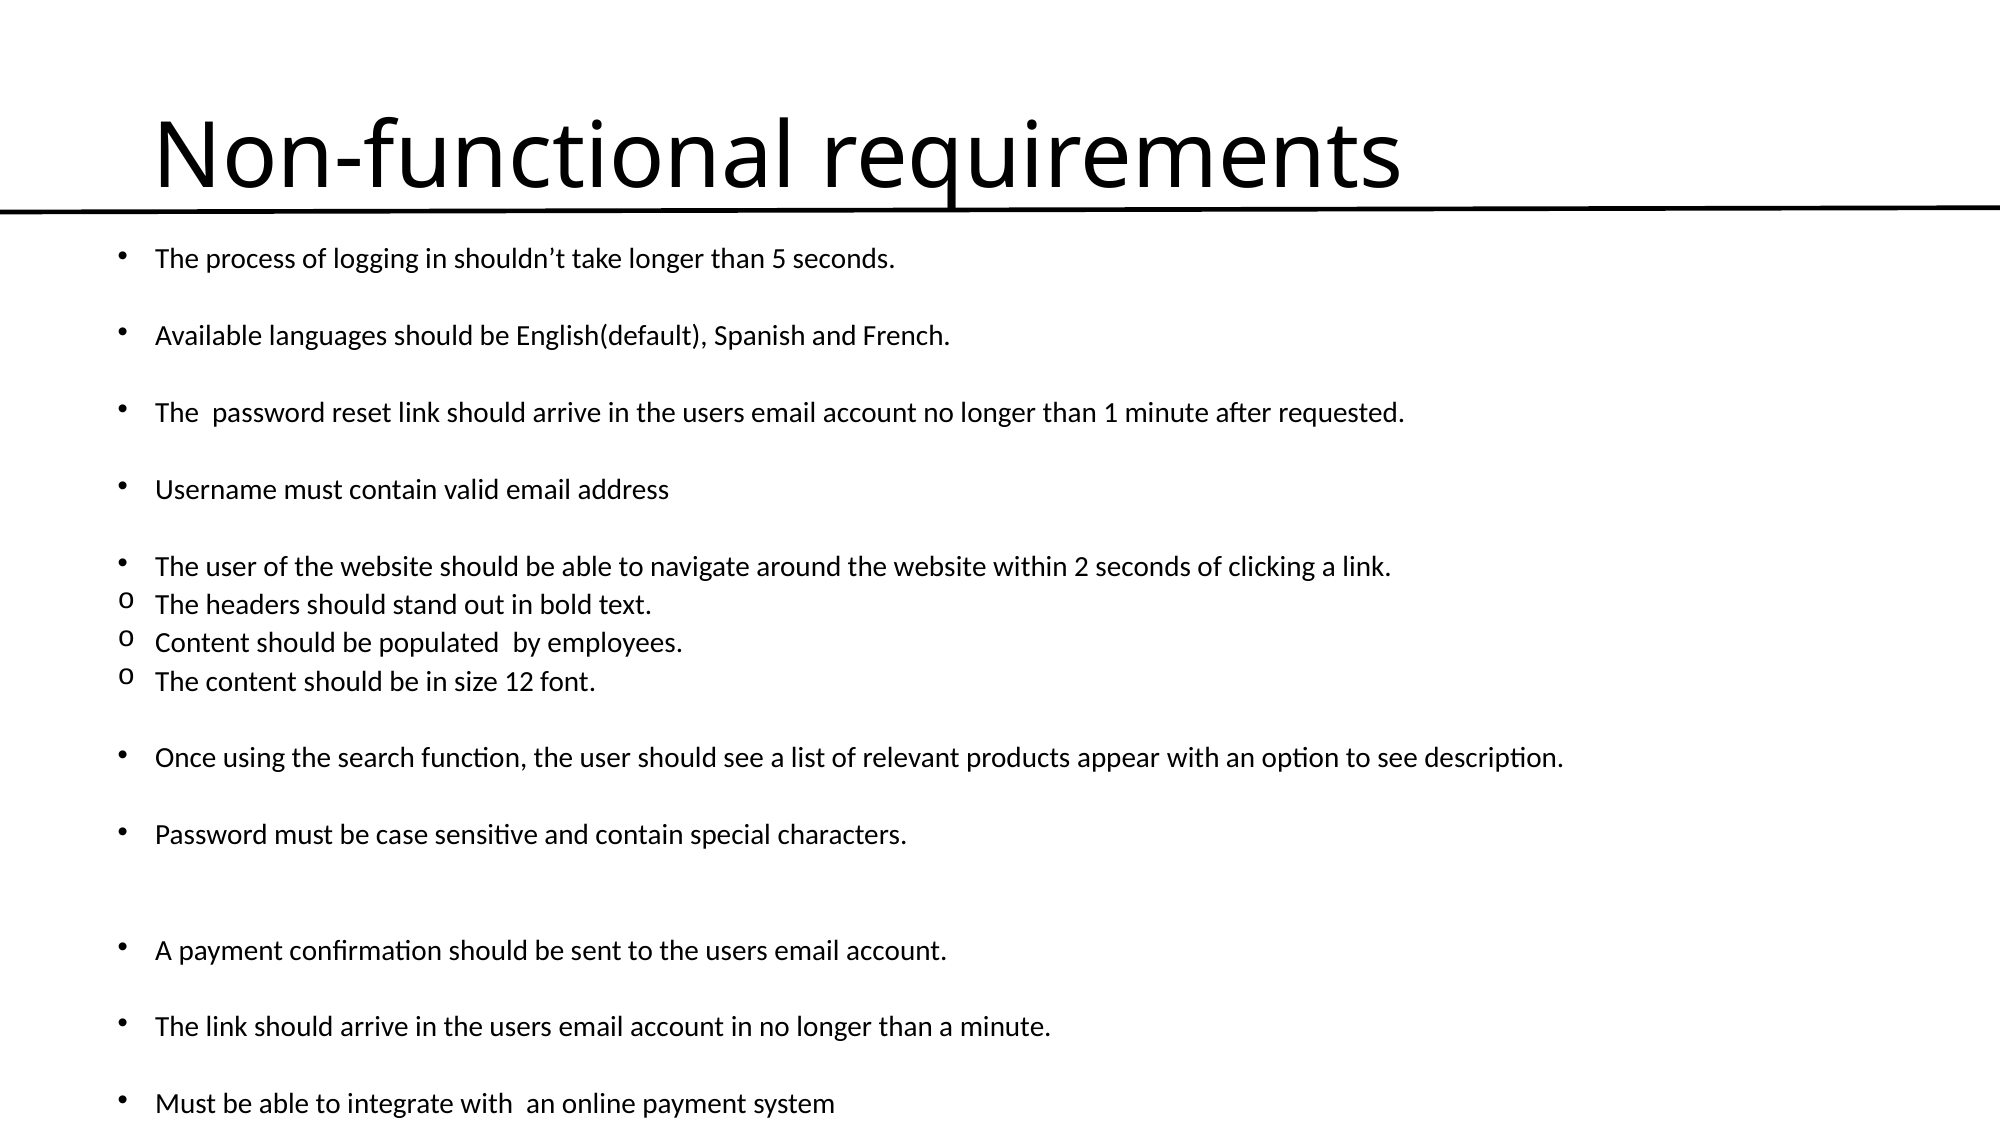

# Non-functional requirements
The process of logging in shouldn’t take longer than 5 seconds.
Available languages should be English(default), Spanish and French.
The password reset link should arrive in the users email account no longer than 1 minute after requested.
Username must contain valid email address
The user of the website should be able to navigate around the website within 2 seconds of clicking a link.
The headers should stand out in bold text.
Content should be populated by employees.
The content should be in size 12 font.
Once using the search function, the user should see a list of relevant products appear with an option to see description.
Password must be case sensitive and contain special characters.
A payment confirmation should be sent to the users email account.
The link should arrive in the users email account in no longer than a minute.
Must be able to integrate with an online payment system